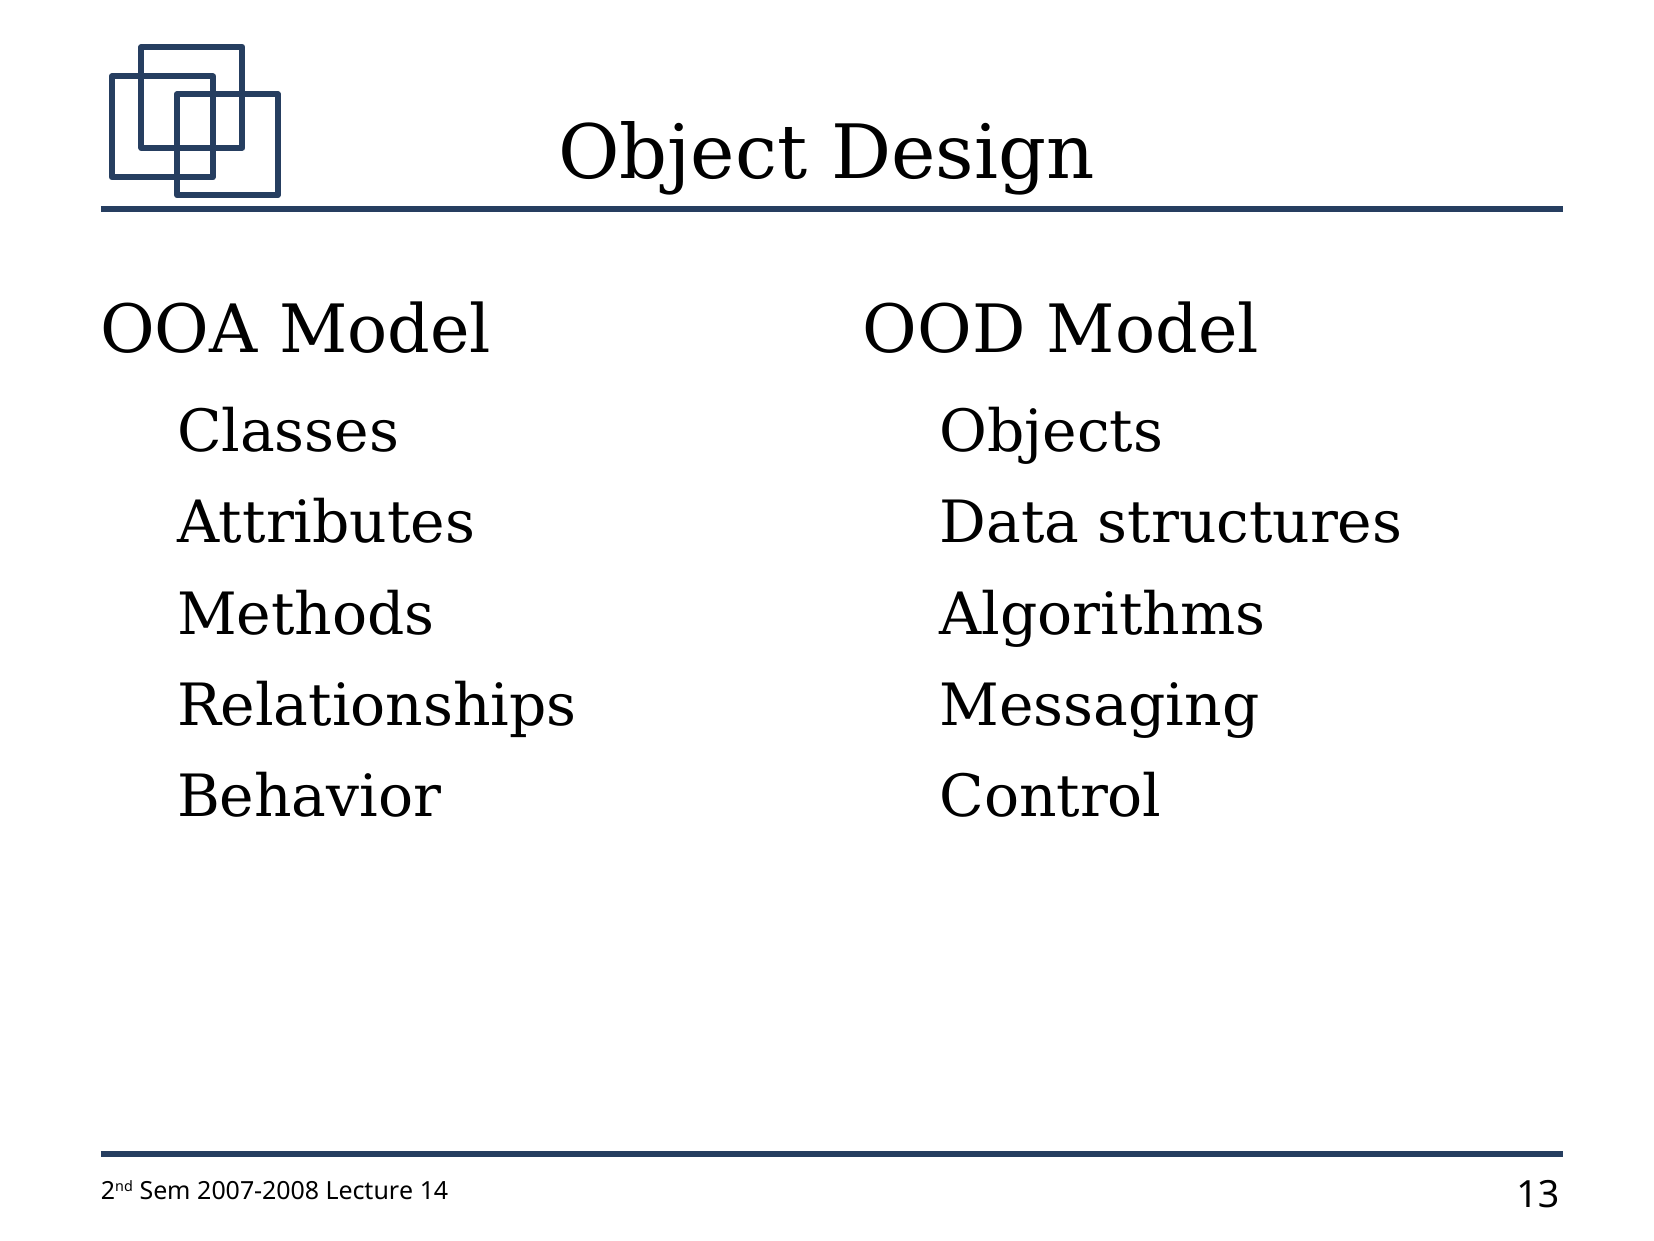

# Object Design
OOA Model
Classes
Attributes
Methods
Relationships
Behavior
OOD Model
Objects
Data structures
Algorithms
Messaging
Control